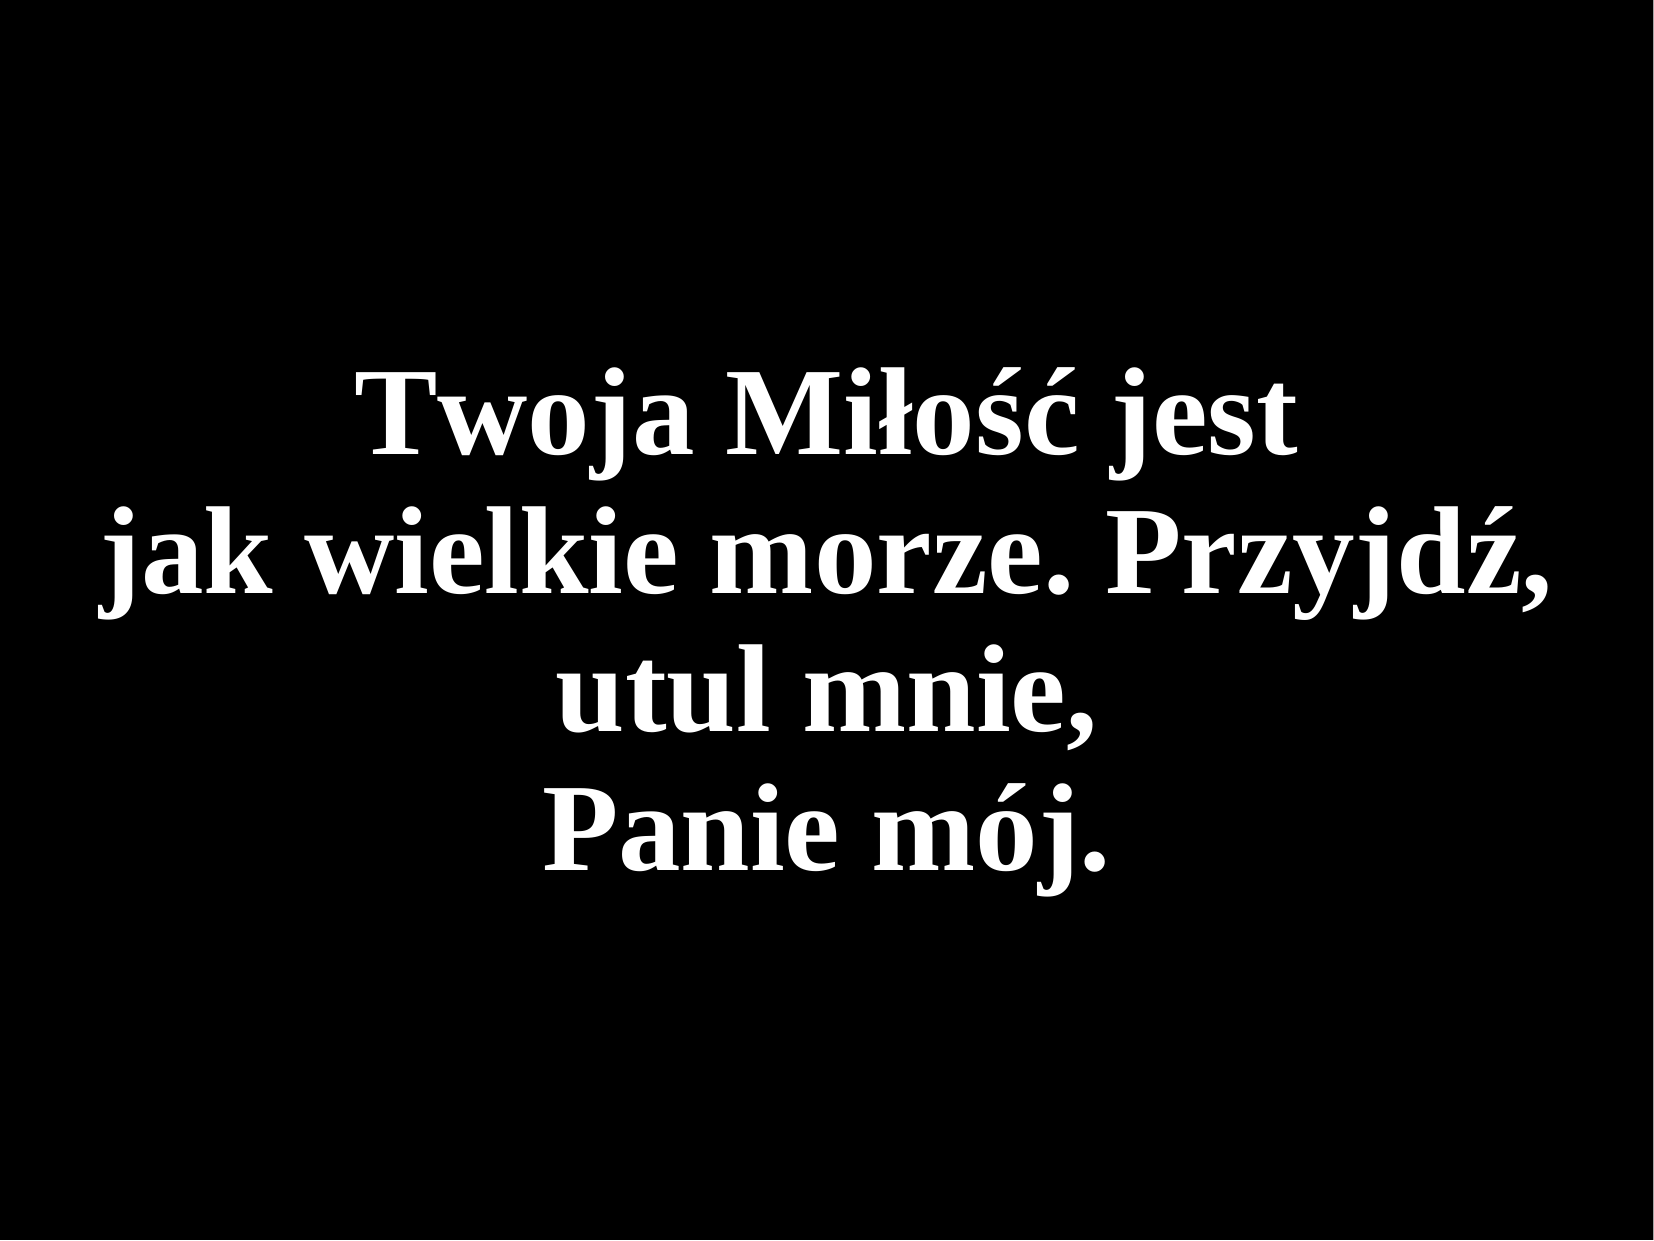

# Twoja Miłość jest
jak wielkie morze. Przyjdź,
utul mnie,
Panie mój.